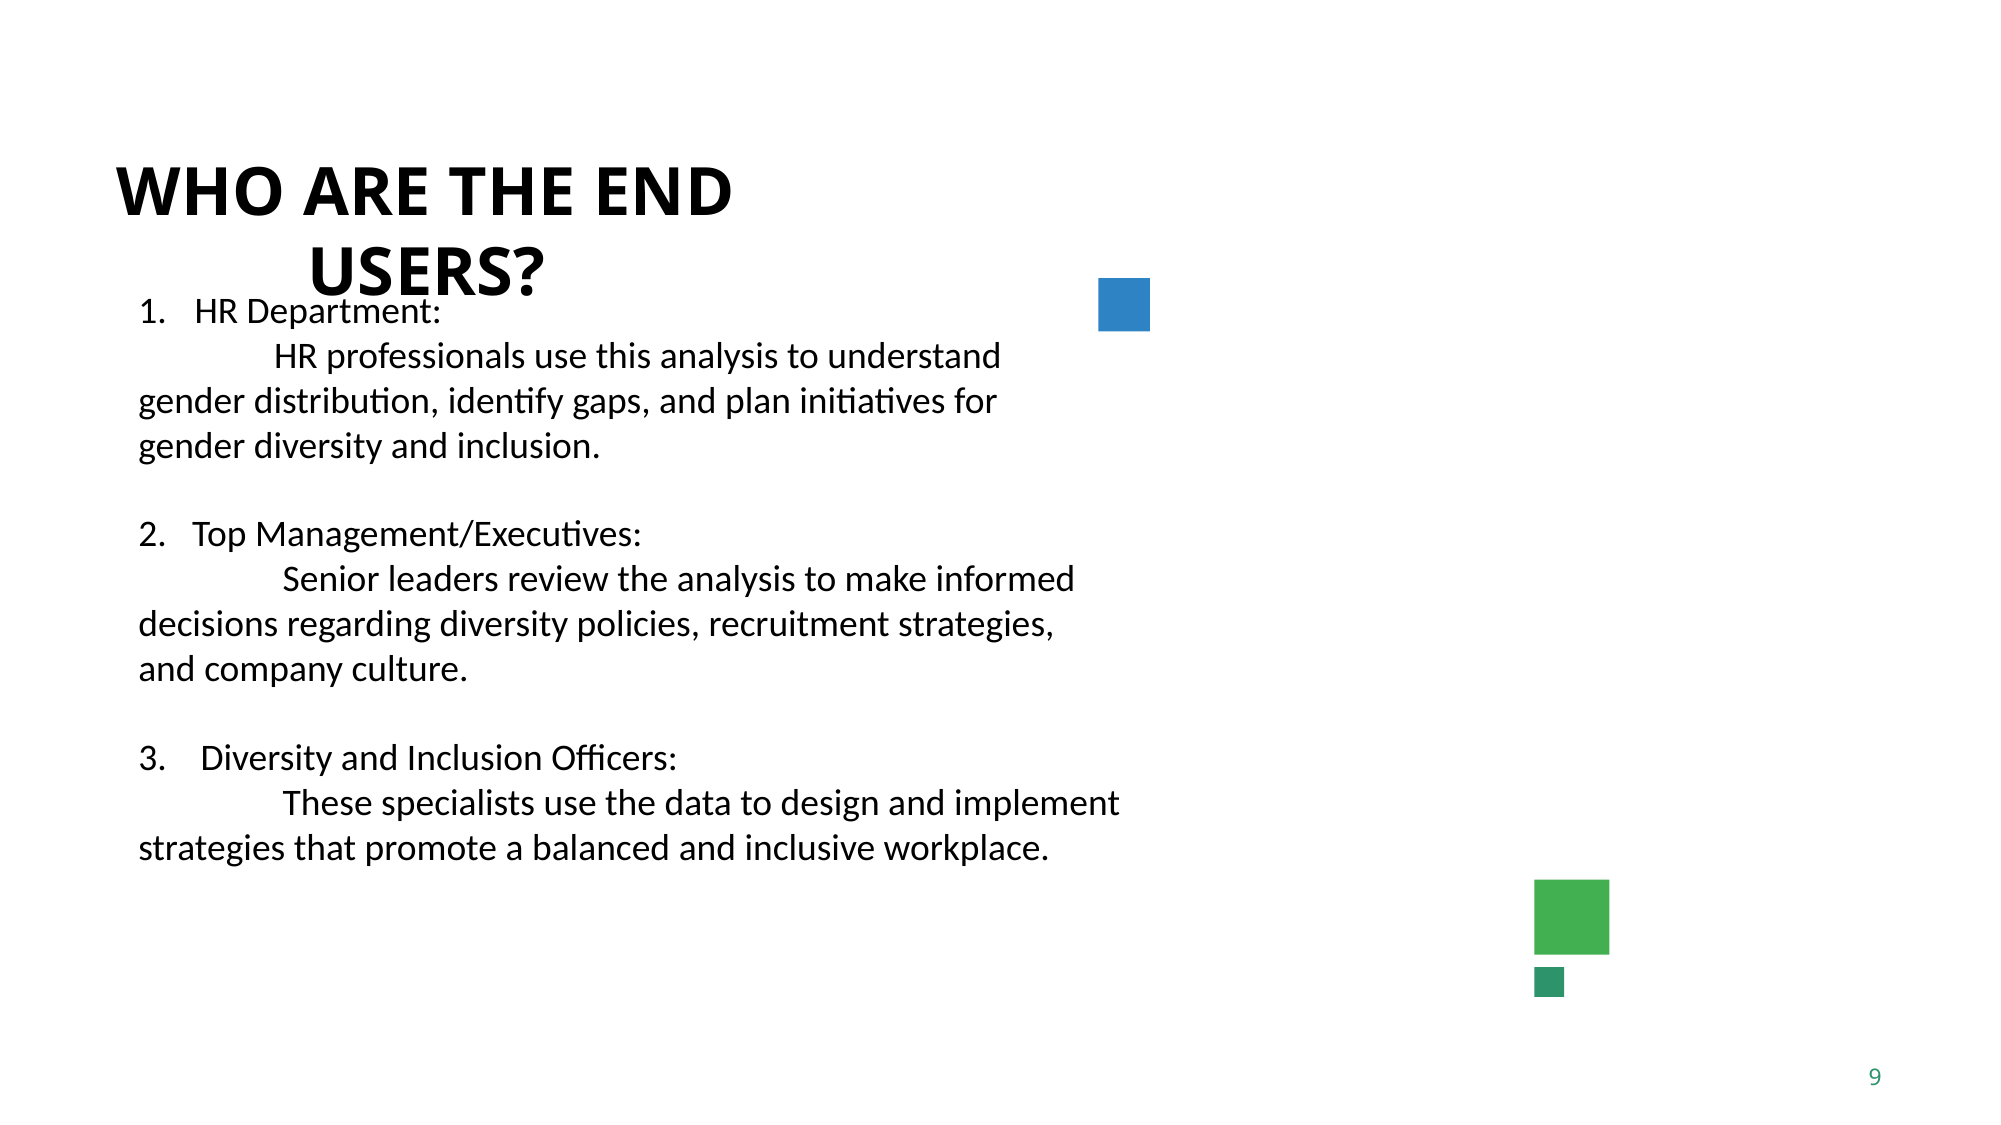

# WHO ARE THE END USERS?
HR Department:
 HR professionals use this analysis to understand gender distribution, identify gaps, and plan initiatives for gender diversity and inclusion.
2. Top Management/Executives:
 Senior leaders review the analysis to make informed decisions regarding diversity policies, recruitment strategies, and company culture.
3. Diversity and Inclusion Officers:
 These specialists use the data to design and implement strategies that promote a balanced and inclusive workplace.